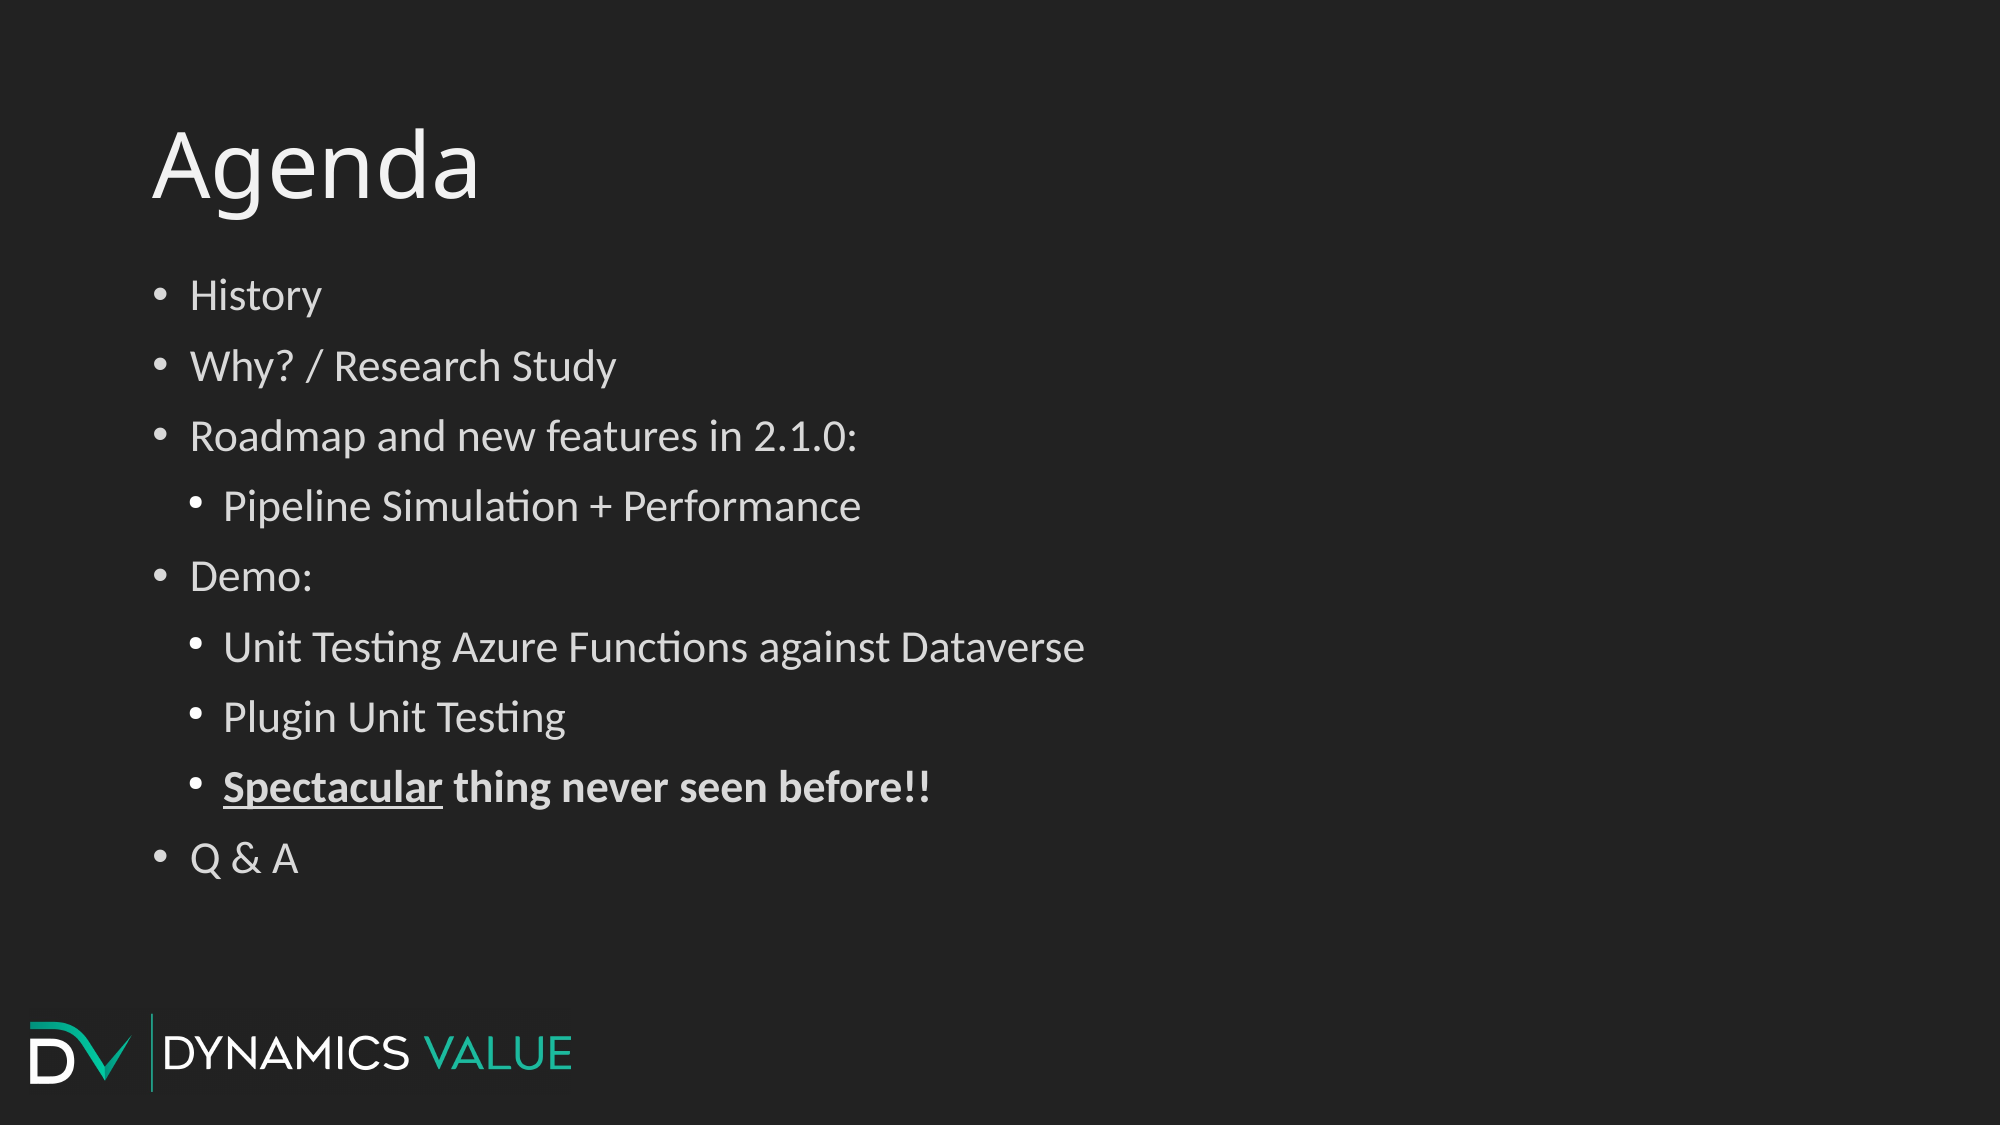

Agenda
History
Why? / Research Study
Roadmap and new features in 2.1.0:
Pipeline Simulation + Performance
Demo:
Unit Testing Azure Functions against Dataverse
Plugin Unit Testing
Spectacular thing never seen before!!
Q & A